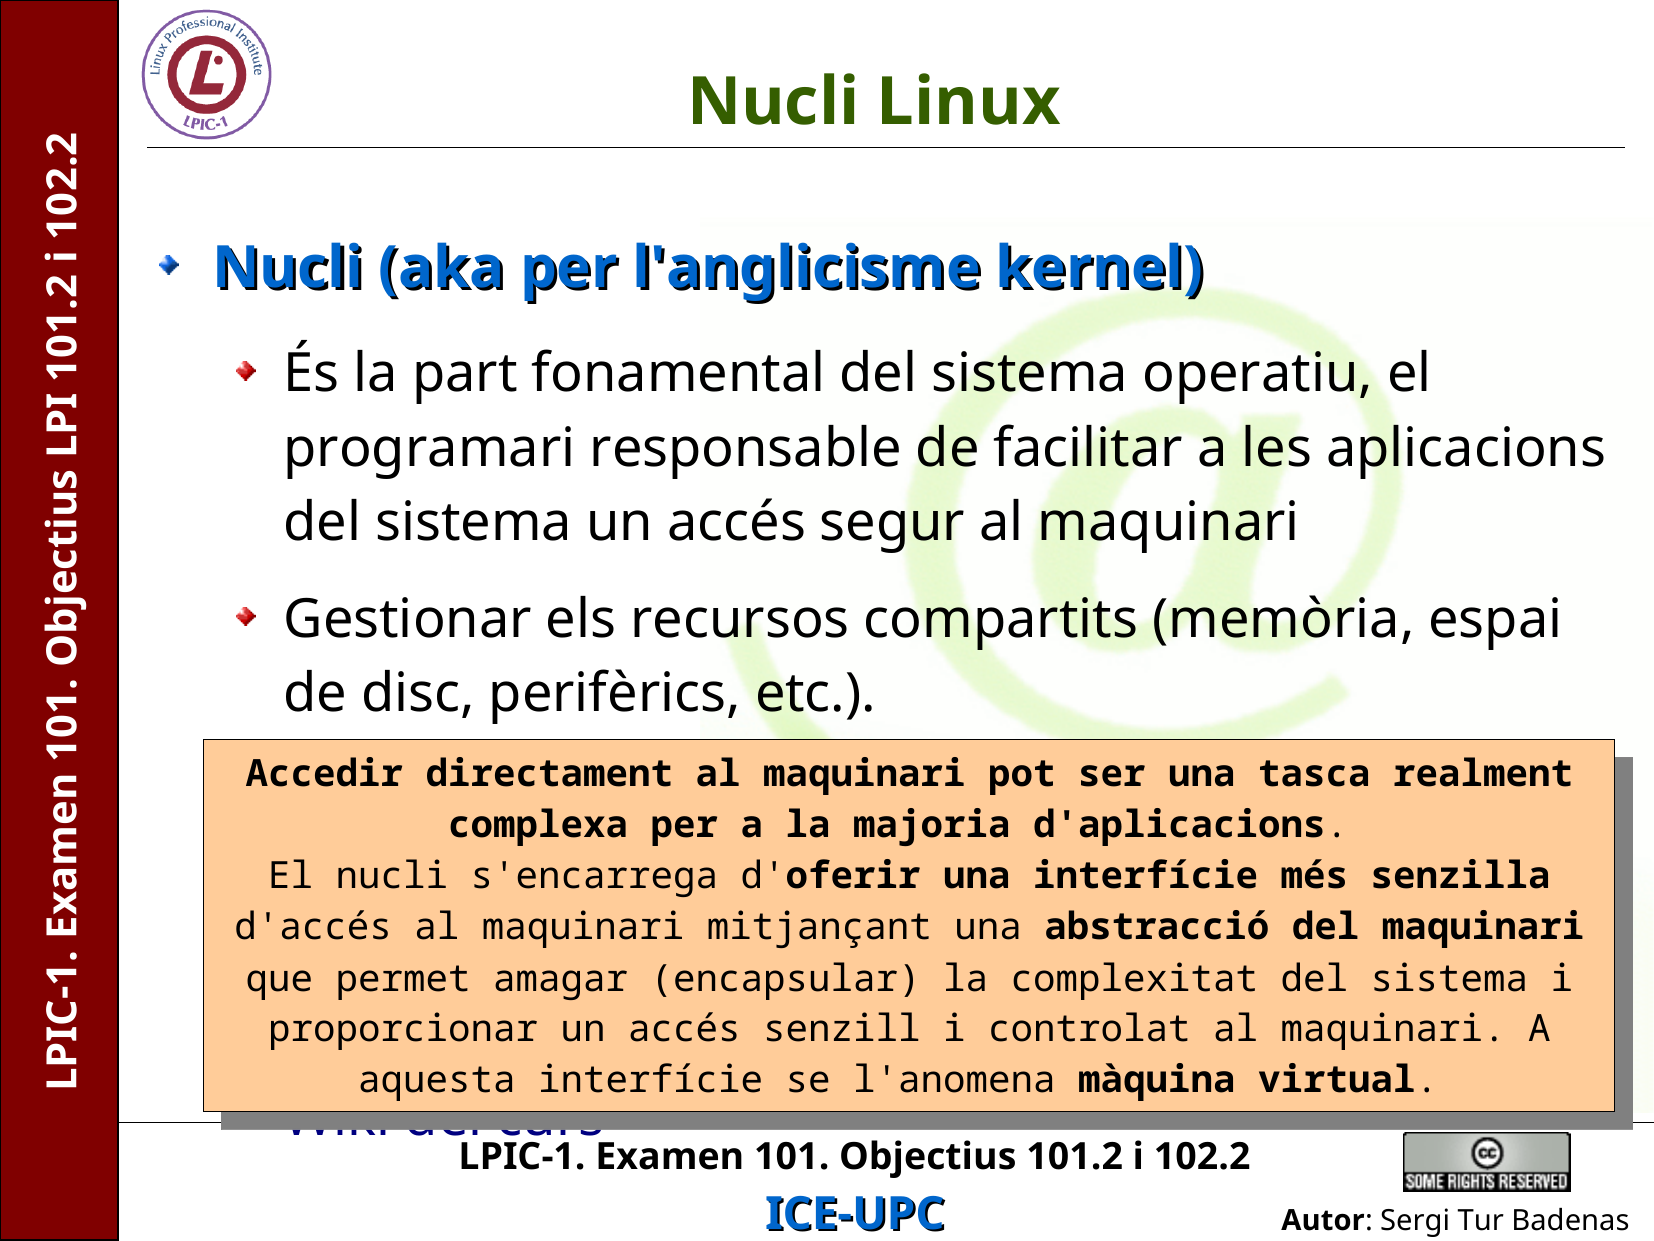

# Nucli Linux
Nucli (aka per l'anglicisme kernel)
És la part fonamental del sistema operatiu, el programari responsable de facilitar a les aplicacions del sistema un accés segur al maquinari
Gestionar els recursos compartits (memòria, espai de disc, perifèrics, etc.).
Wiki del curs
Accedir directament al maquinari pot ser una tasca realment complexa per a la majoria d'aplicacions.
El nucli s'encarrega d'oferir una interfície més senzilla d'accés al maquinari mitjançant una abstracció del maquinari que permet amagar (encapsular) la complexitat del sistema i proporcionar un accés senzill i controlat al maquinari. A aquesta interfície se l'anomena màquina virtual.